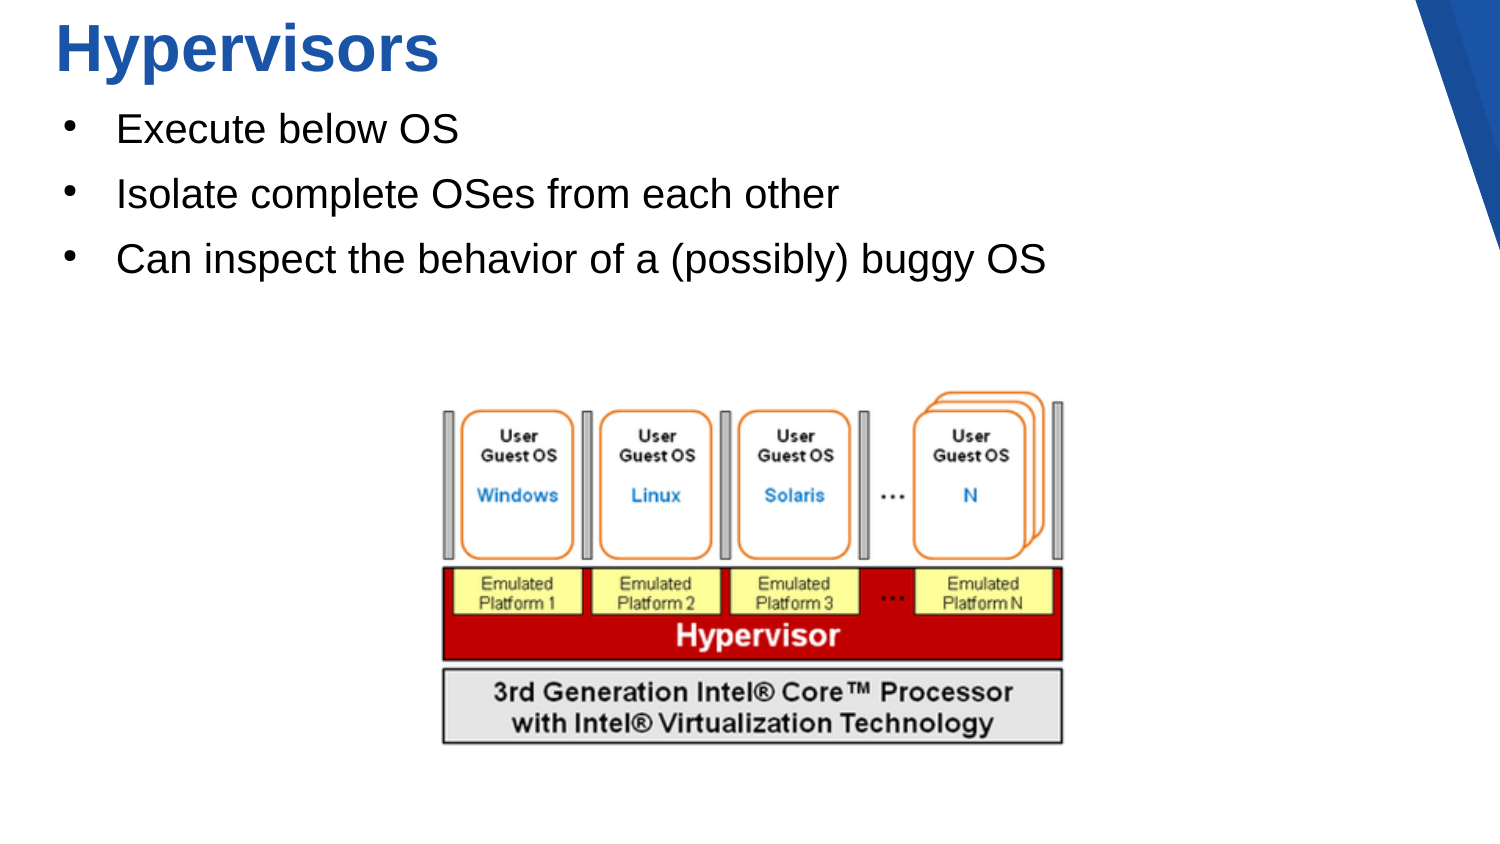

# Hypervisors
Execute below OS
Isolate complete OSes from each other
Can inspect the behavior of a (possibly) buggy OS